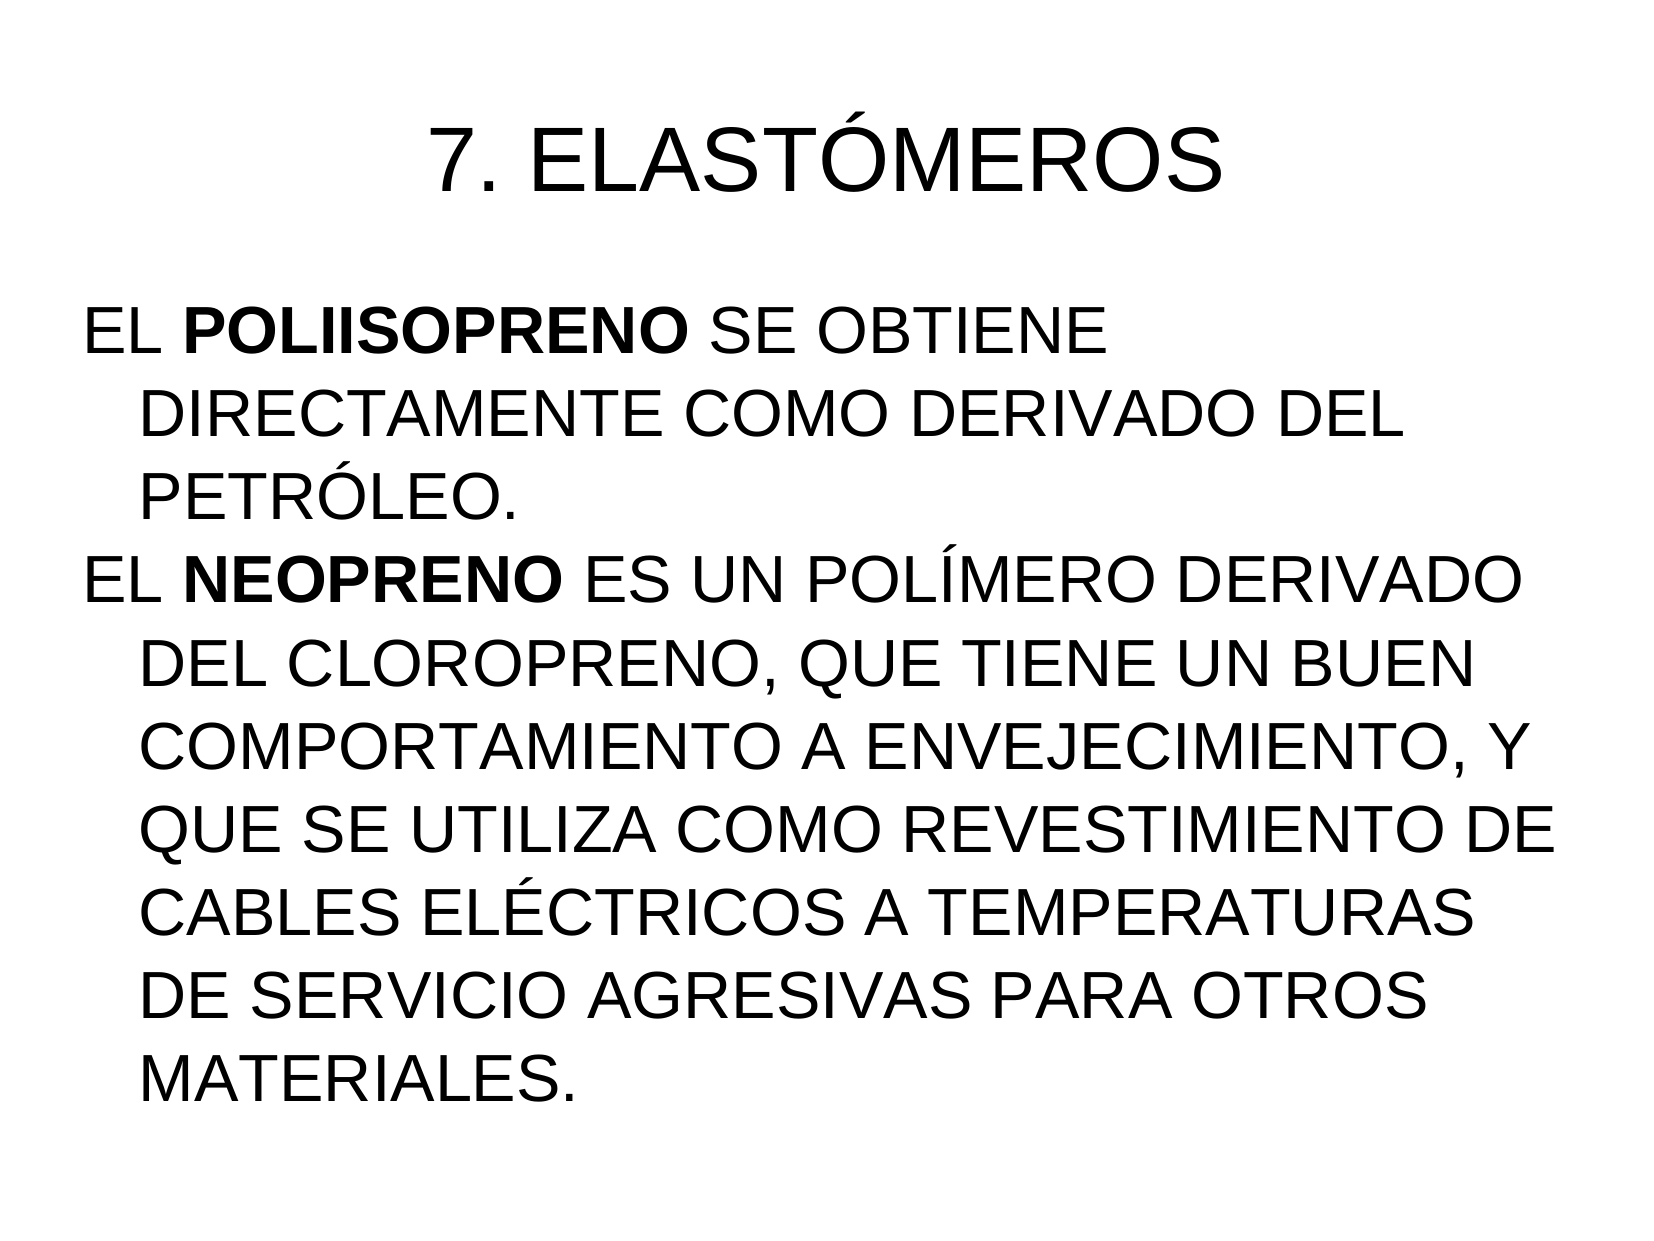

# 7. ELASTÓMEROS
EL POLIISOPRENO SE OBTIENE DIRECTAMENTE COMO DERIVADO DEL PETRÓLEO.
EL NEOPRENO ES UN POLÍMERO DERIVADO DEL CLOROPRENO, QUE TIENE UN BUEN COMPORTAMIENTO A ENVEJECIMIENTO, Y QUE SE UTILIZA COMO REVESTIMIENTO DE CABLES ELÉCTRICOS A TEMPERATURAS DE SERVICIO AGRESIVAS PARA OTROS MATERIALES.